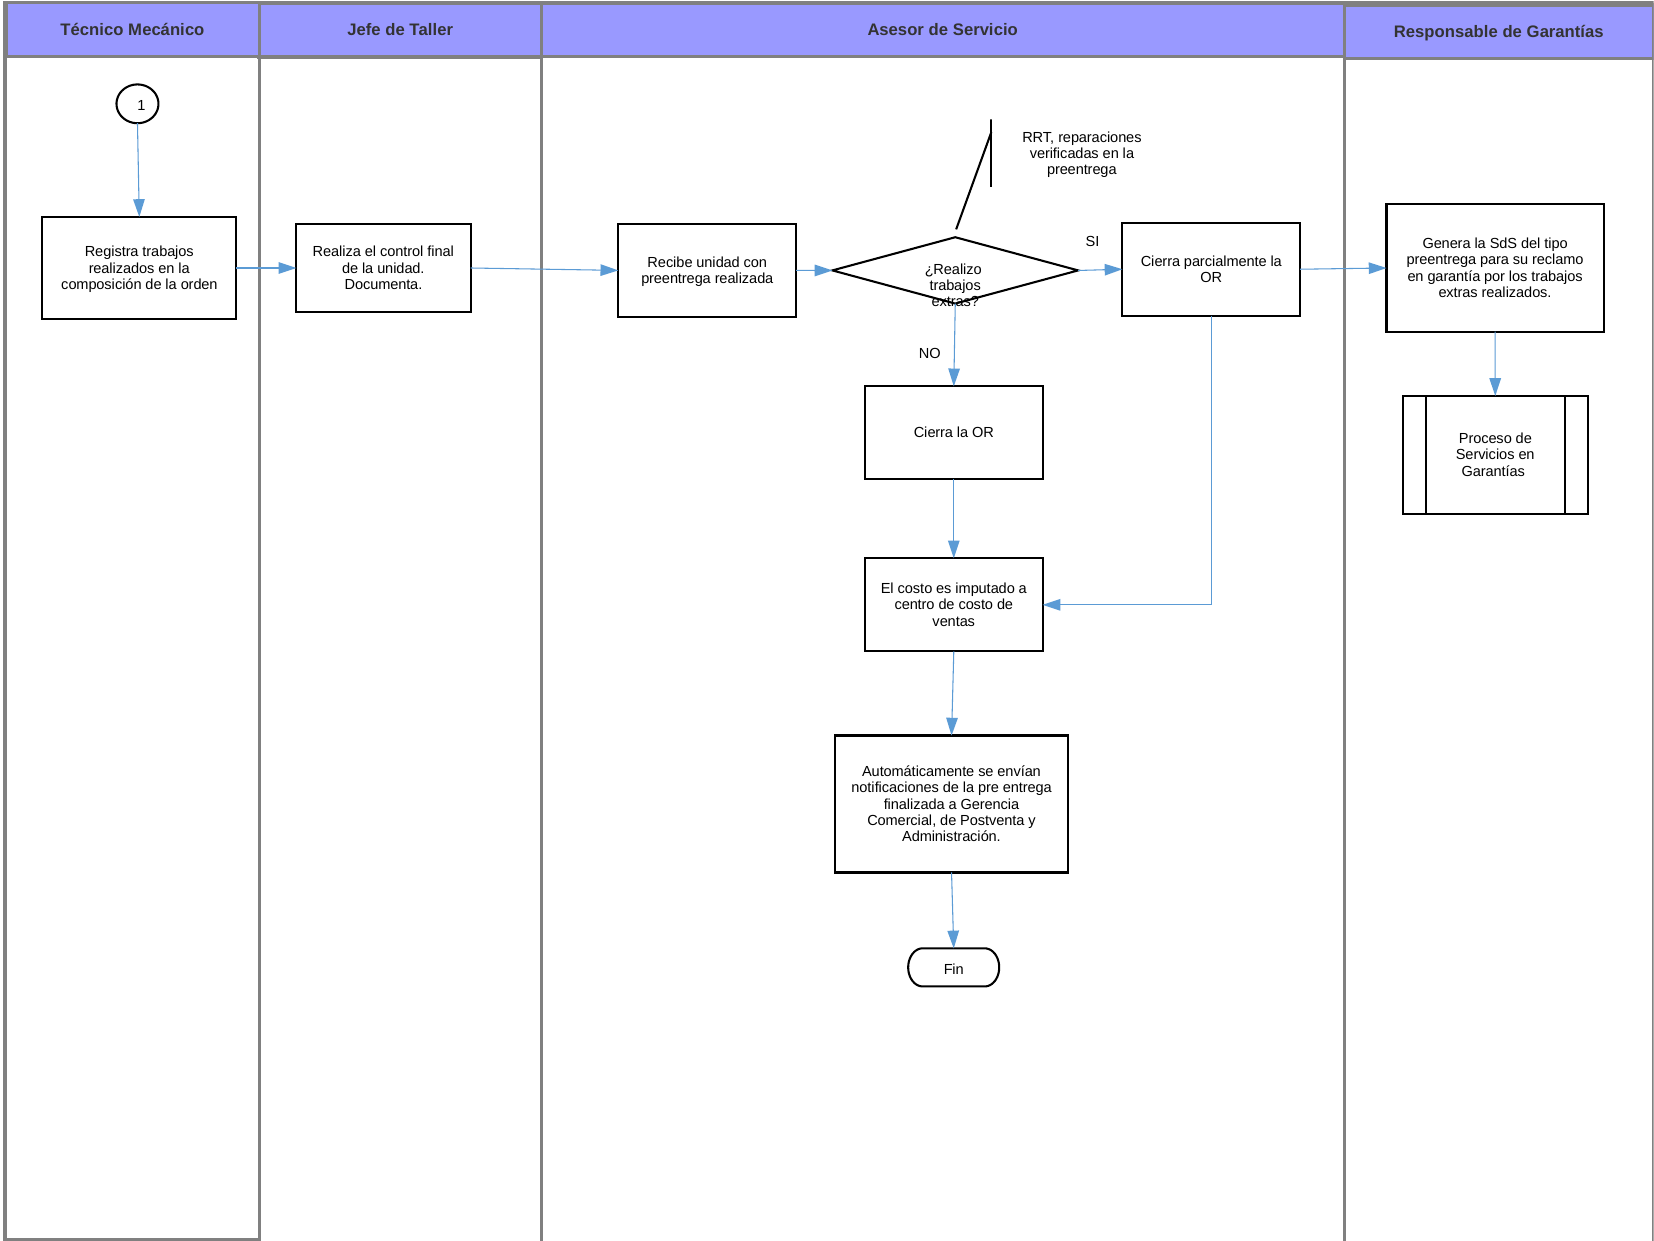

Técnico Mecánico
Jefe de Taller
Asesor de Servicio
Responsable de Garantías
1
RRT, reparaciones verificadas en la preentrega
Genera la SdS del tipo preentrega para su reclamo en garantía por los trabajos extras realizados.
Registra trabajos realizados en la composición de la orden
Cierra parcialmente la OR
Recibe unidad con preentrega realizada
Realiza el control final de la unidad. Documenta.
SI
¿Realizo trabajos extras?
NO
Cierra la OR
Proceso de Servicios en Garantías
El costo es imputado a centro de costo de ventas
Automáticamente se envían notificaciones de la pre entrega finalizada a Gerencia Comercial, de Postventa y Administración.
Fin